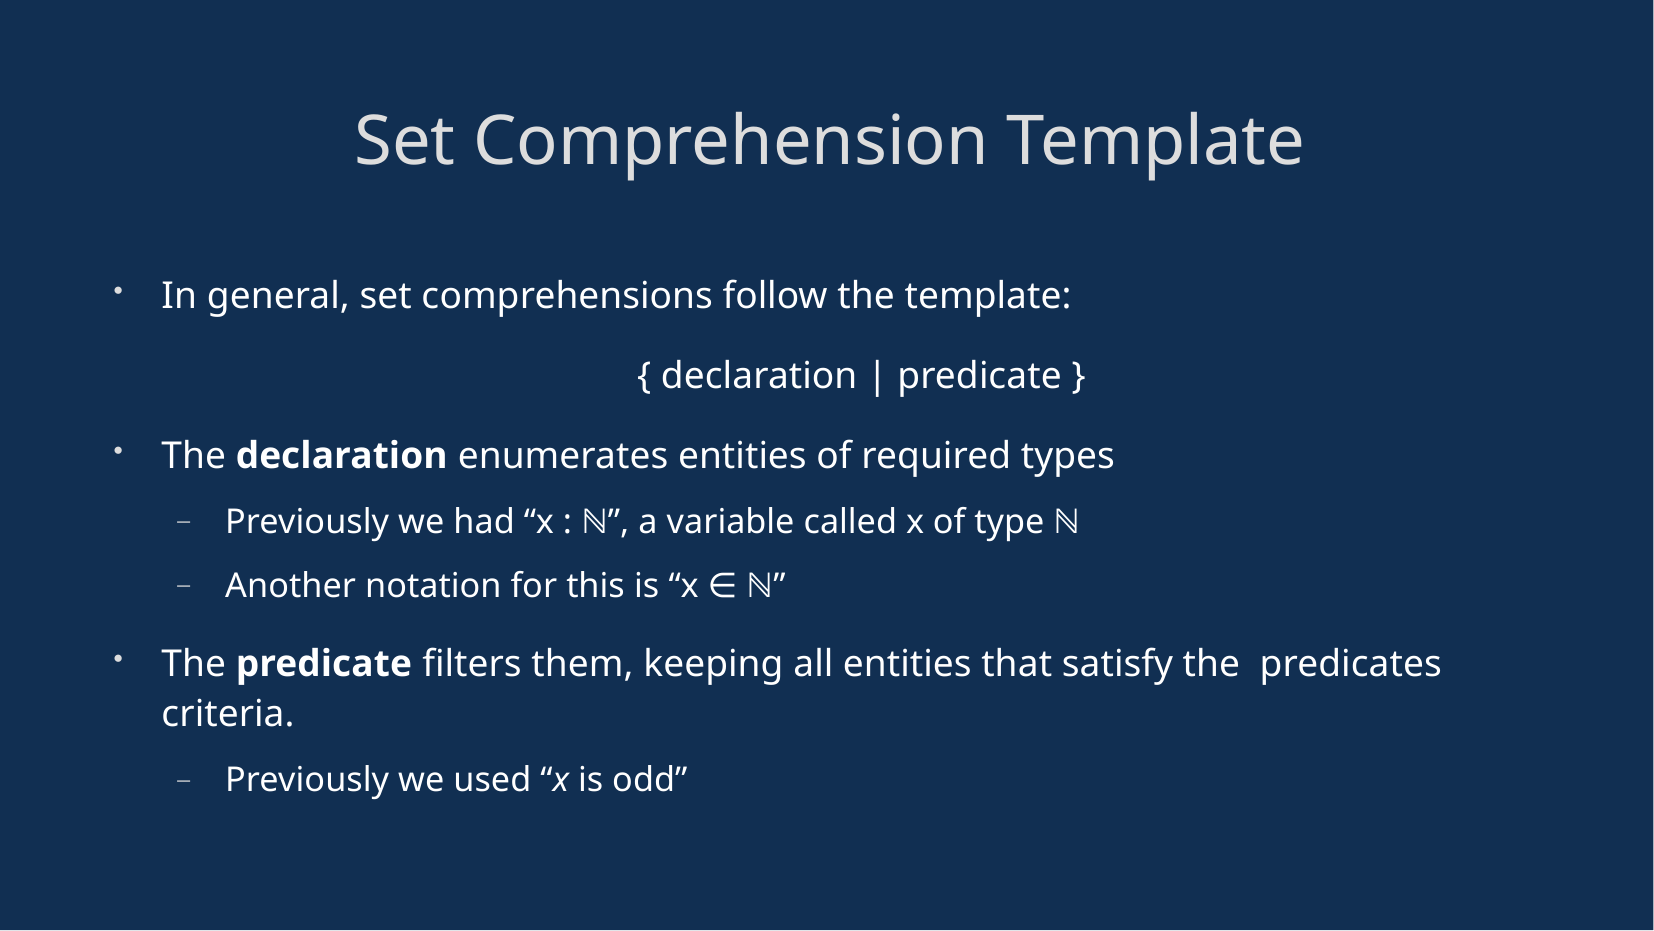

# Set Comprehension Template
In general, set comprehensions follow the template:
{ declaration | predicate }
The declaration enumerates entities of required types
Previously we had “x : ℕ”, a variable called x of type ℕ
Another notation for this is “x ∈ ℕ”
The predicate filters them, keeping all entities that satisfy the predicates criteria.
Previously we used “x is odd”